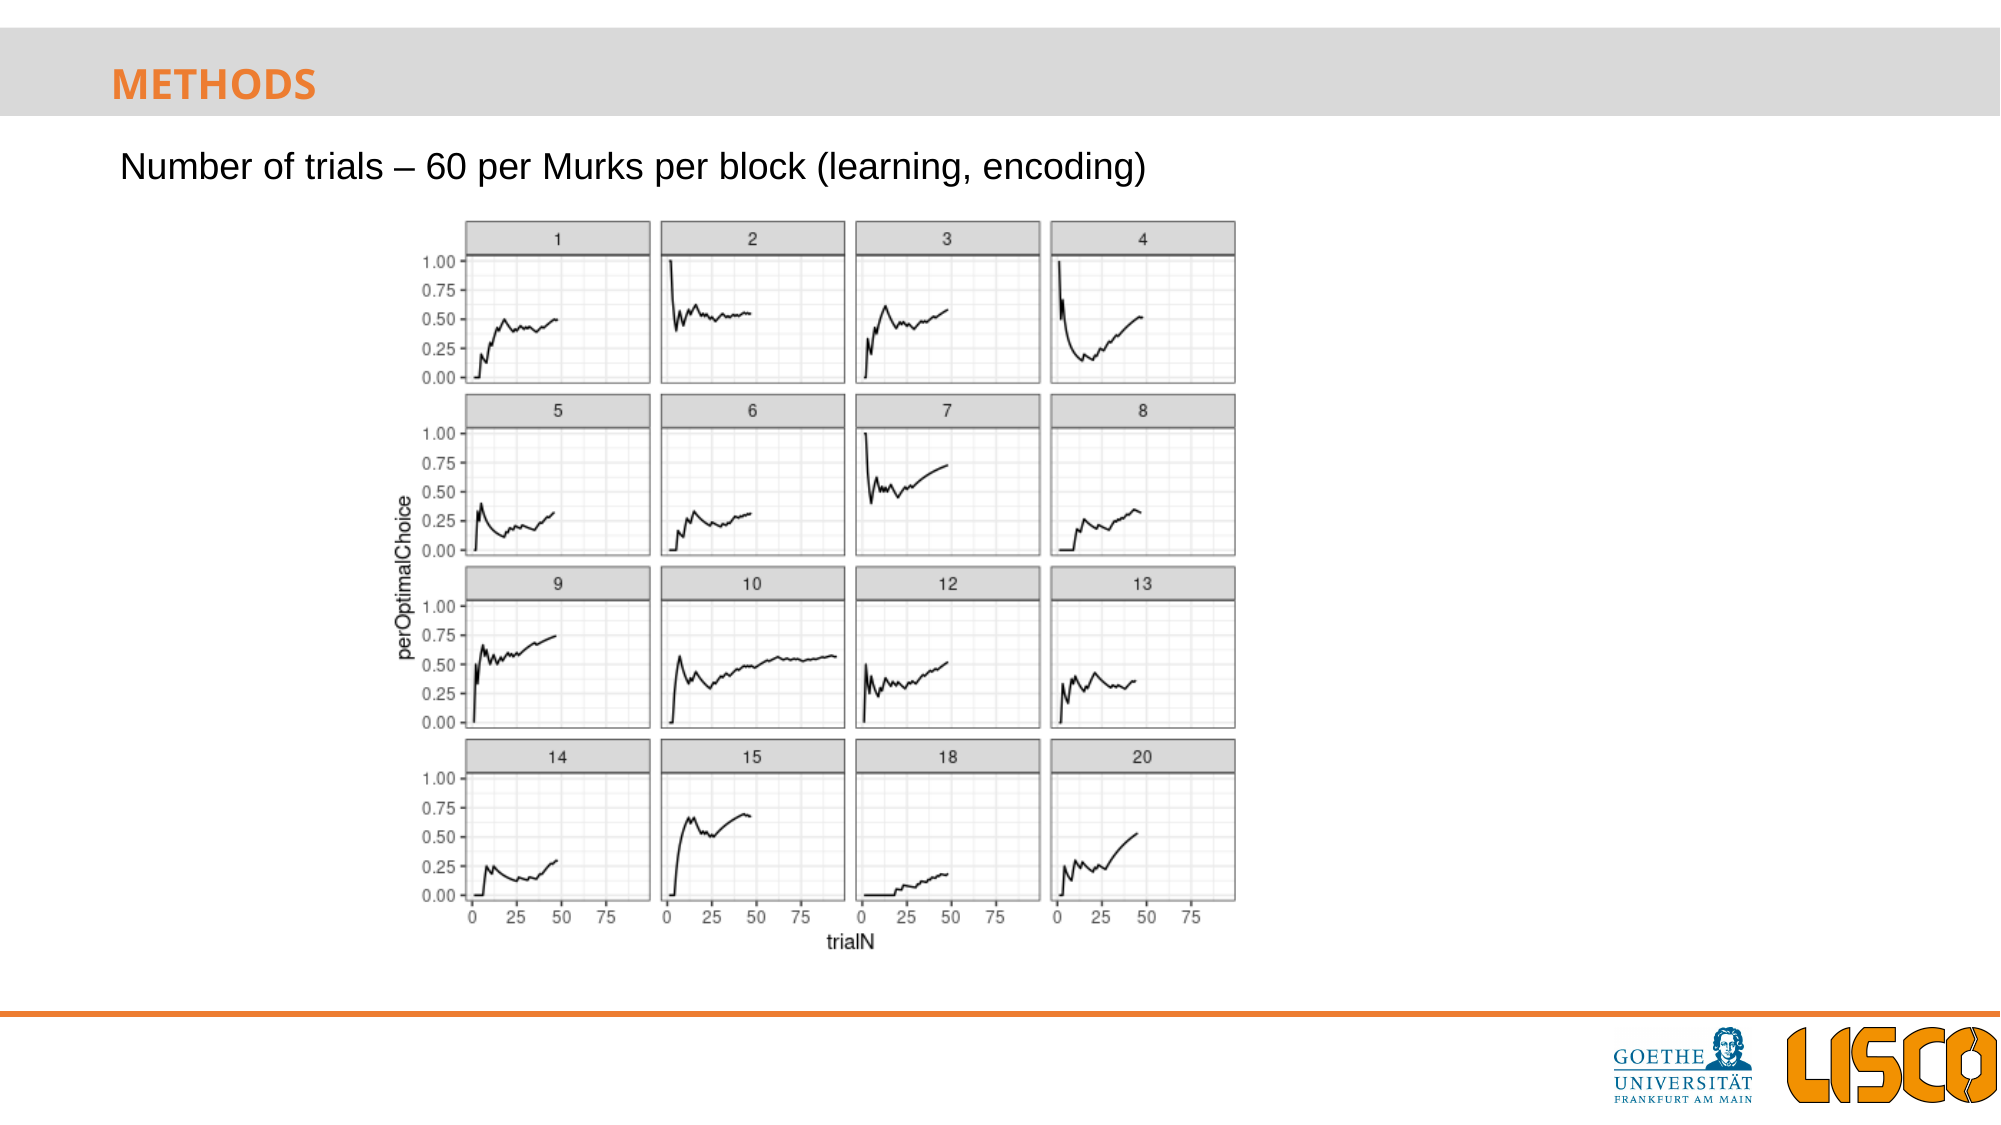

METHODS
Number of trials – 60 per Murks per block (learning, encoding)